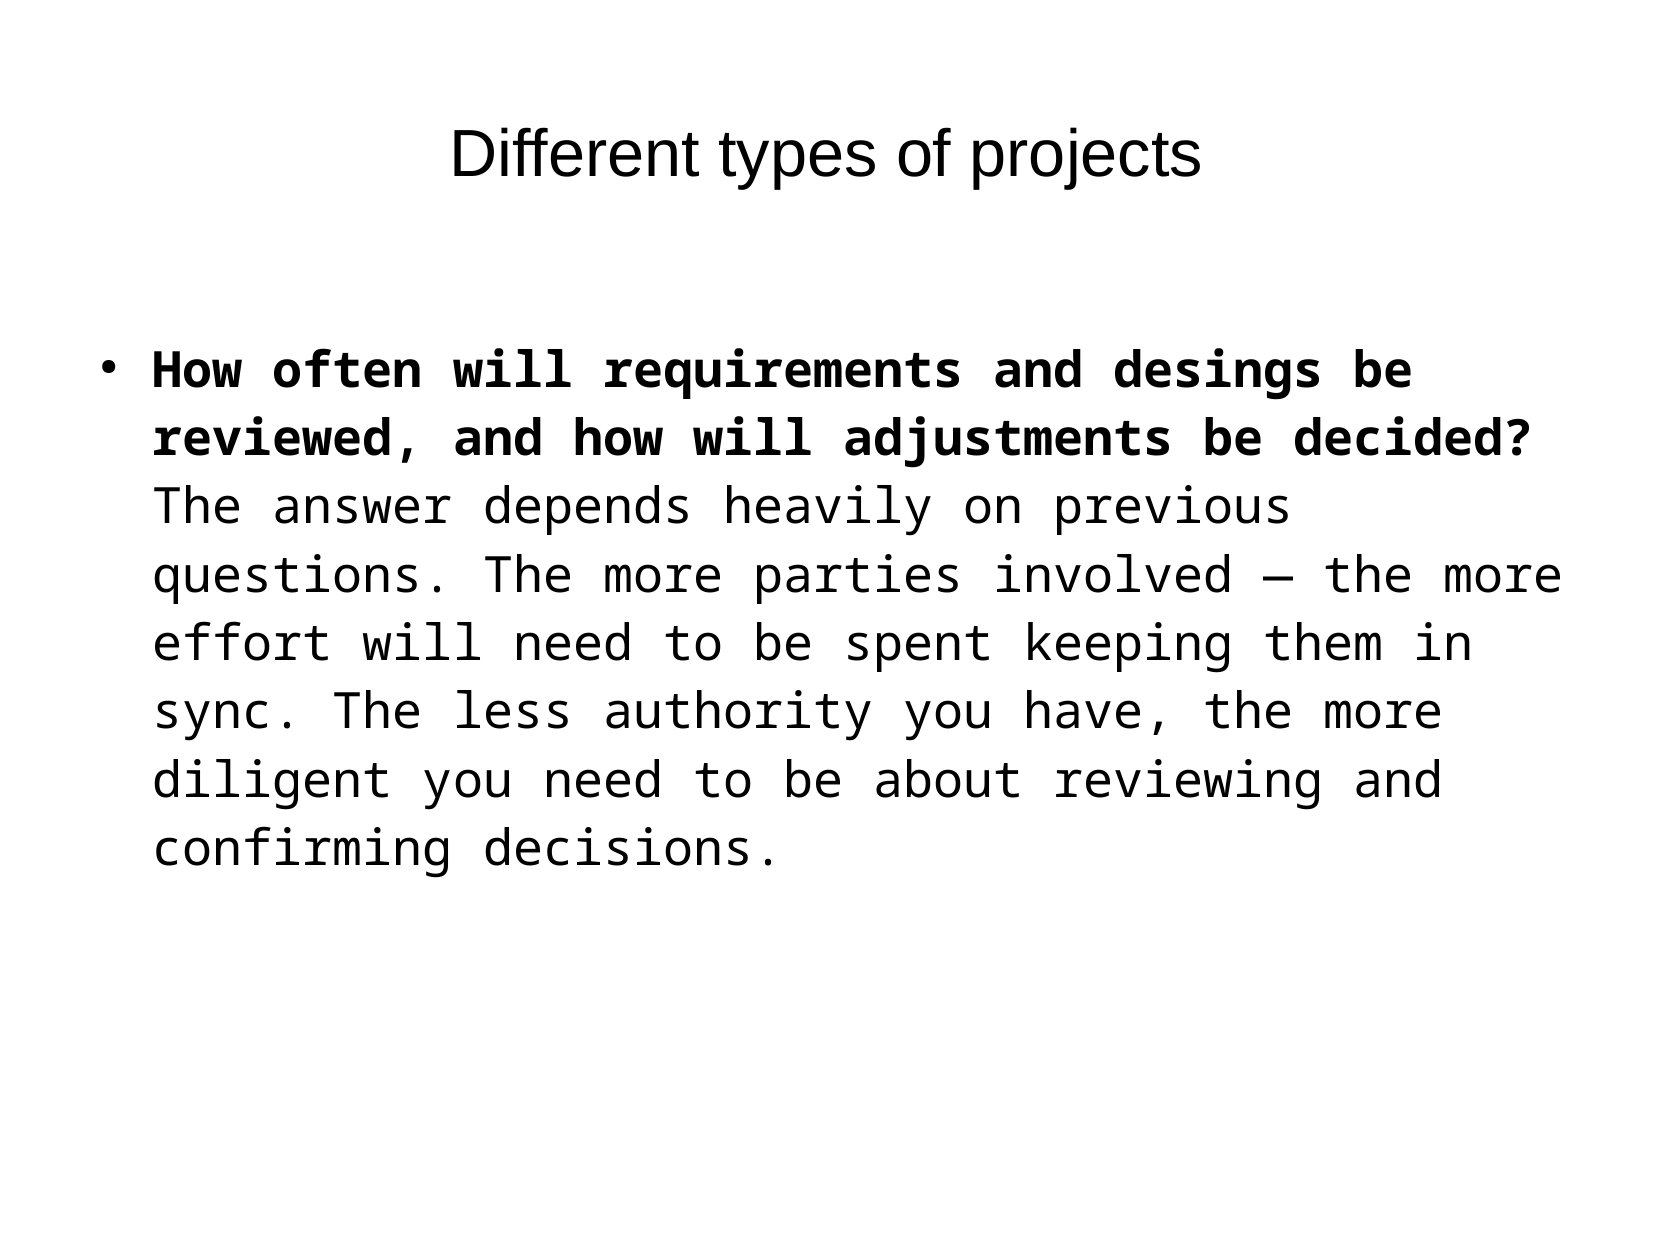

# Different types of projects
How often will requirements and desings be reviewed, and how will adjustments be decided? The answer depends heavily on previous questions. The more parties involved — the more effort will need to be spent keeping them in sync. The less authority you have, the more diligent you need to be about reviewing and confirming decisions.